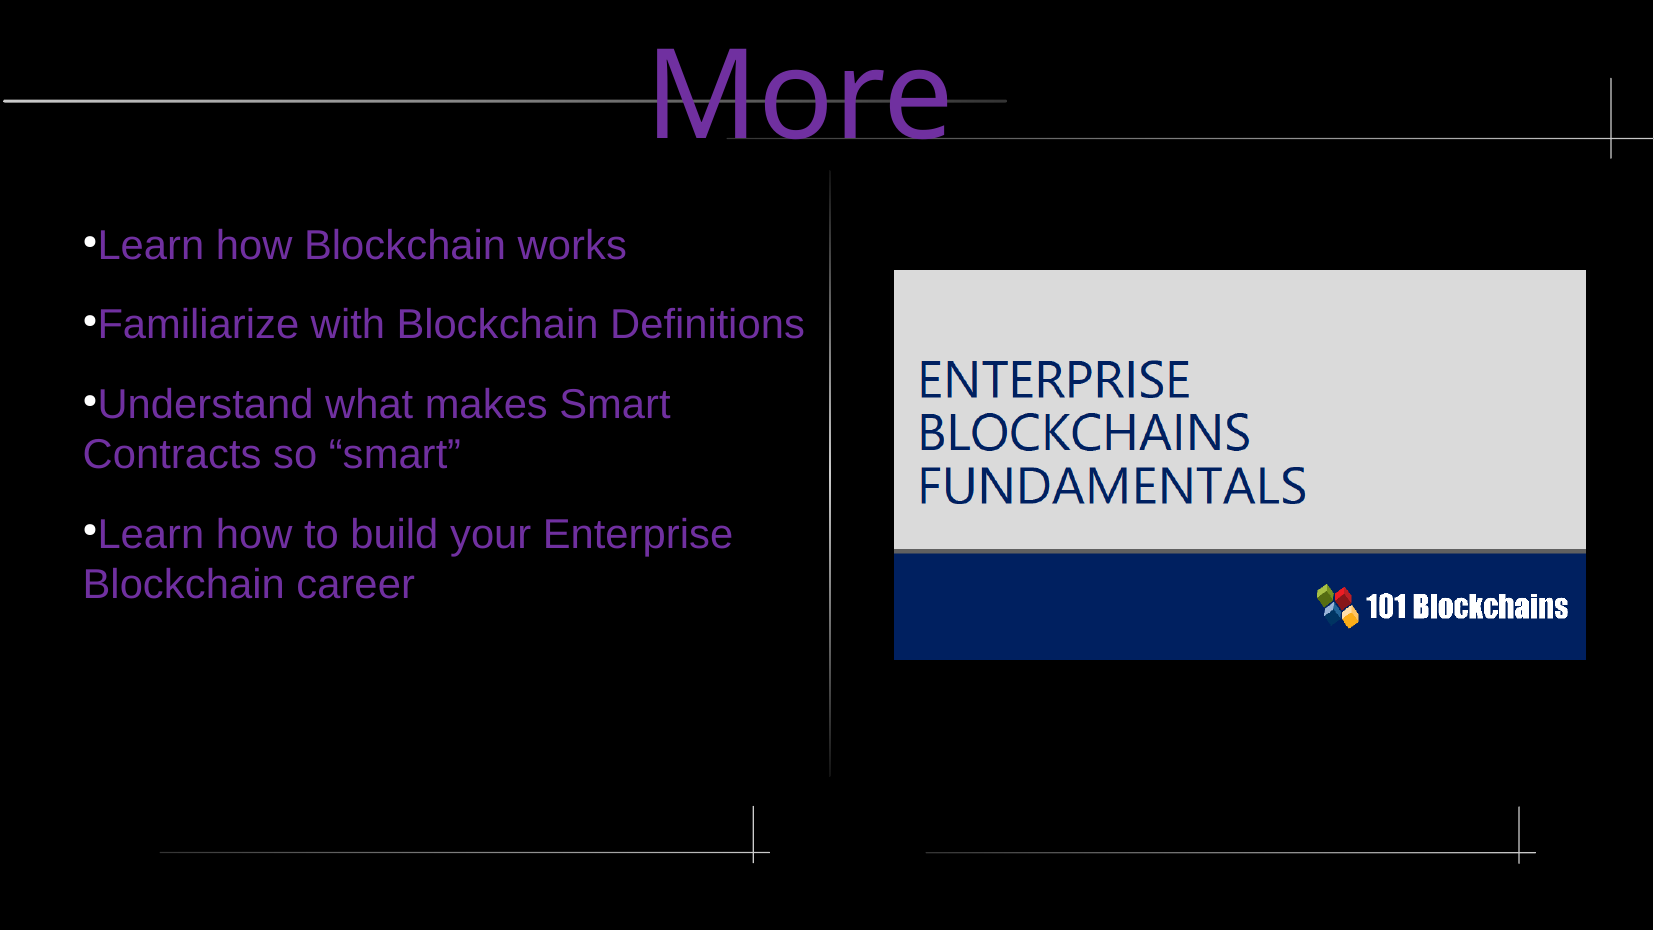

More
# Learn how Blockchain works
Familiarize with Blockchain Definitions
Understand what makes Smart Contracts so “smart”
Learn how to build your Enterprise Blockchain career